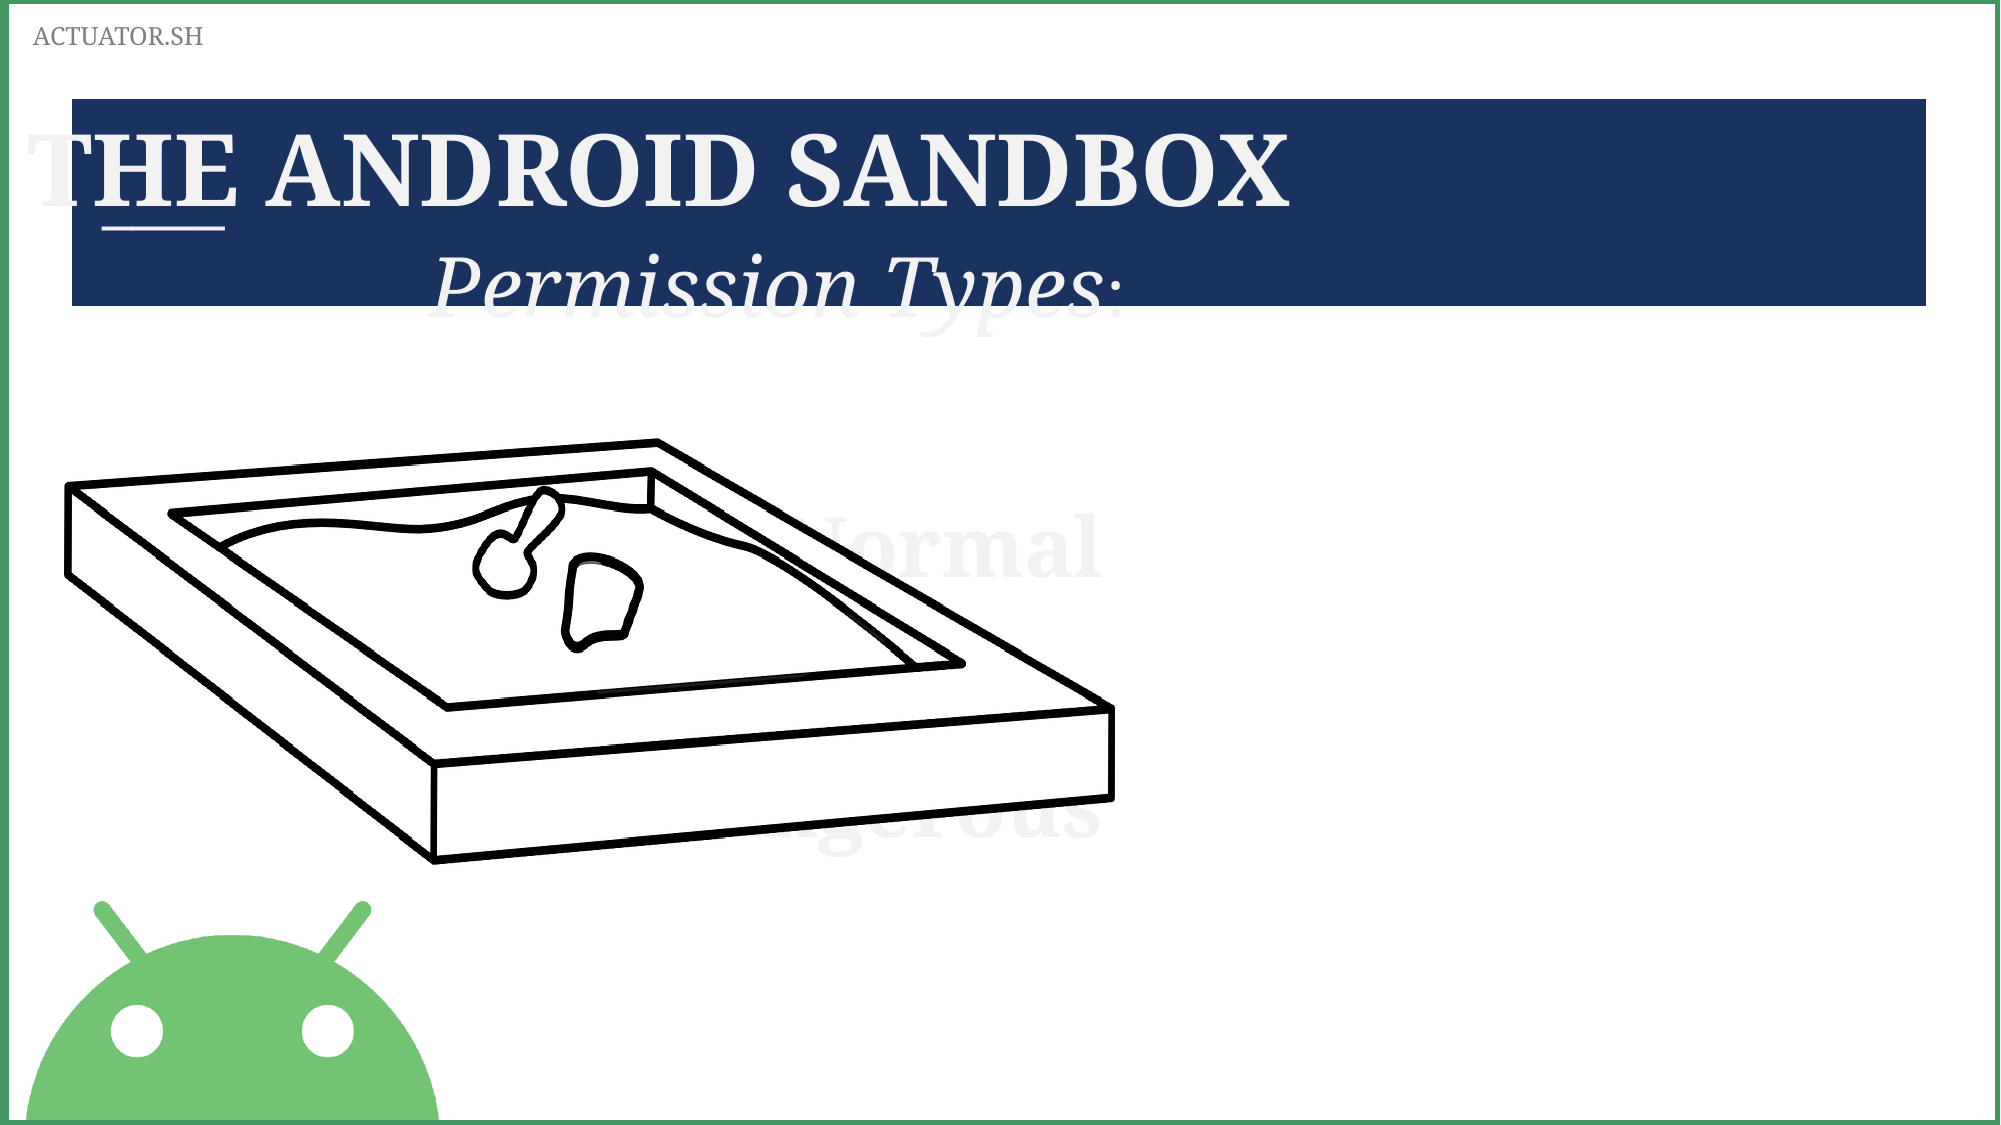

Actuator.sh
# The Android Sandbox
____
                   Permission Types:
Normal
Dangerous